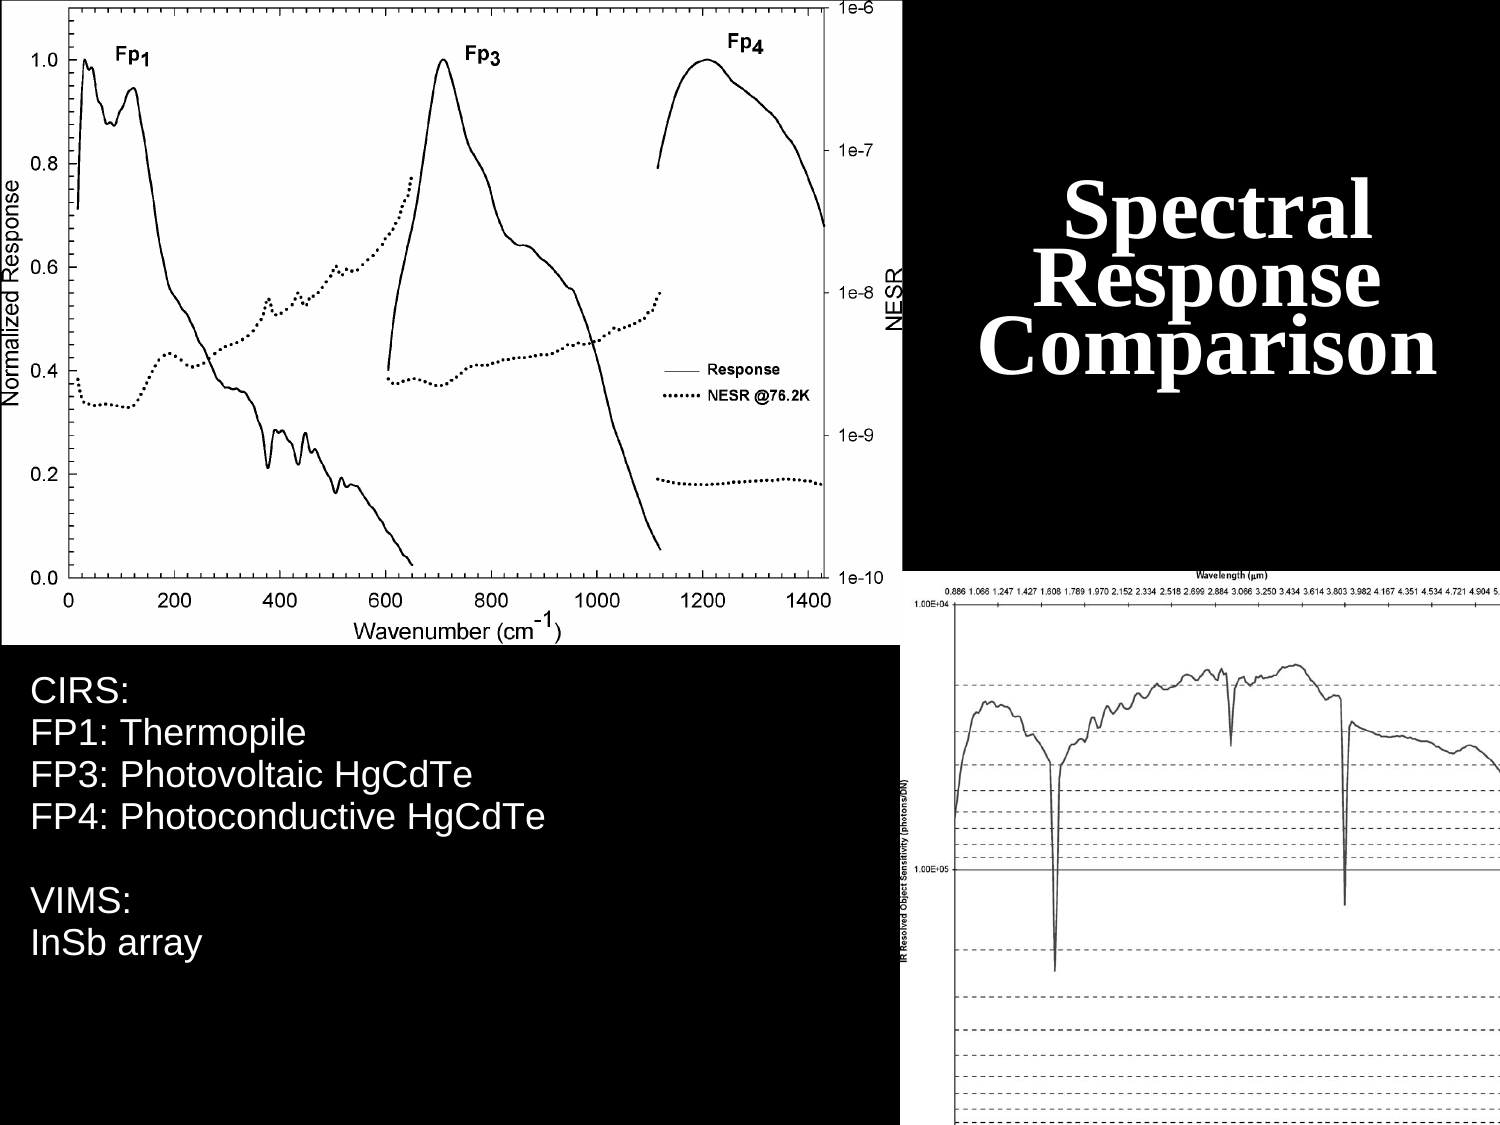

# Spectral Response Comparison
CIRS:
FP1: Thermopile
FP3: Photovoltaic HgCdTe
FP4: Photoconductive HgCdTe
VIMS:
InSb array